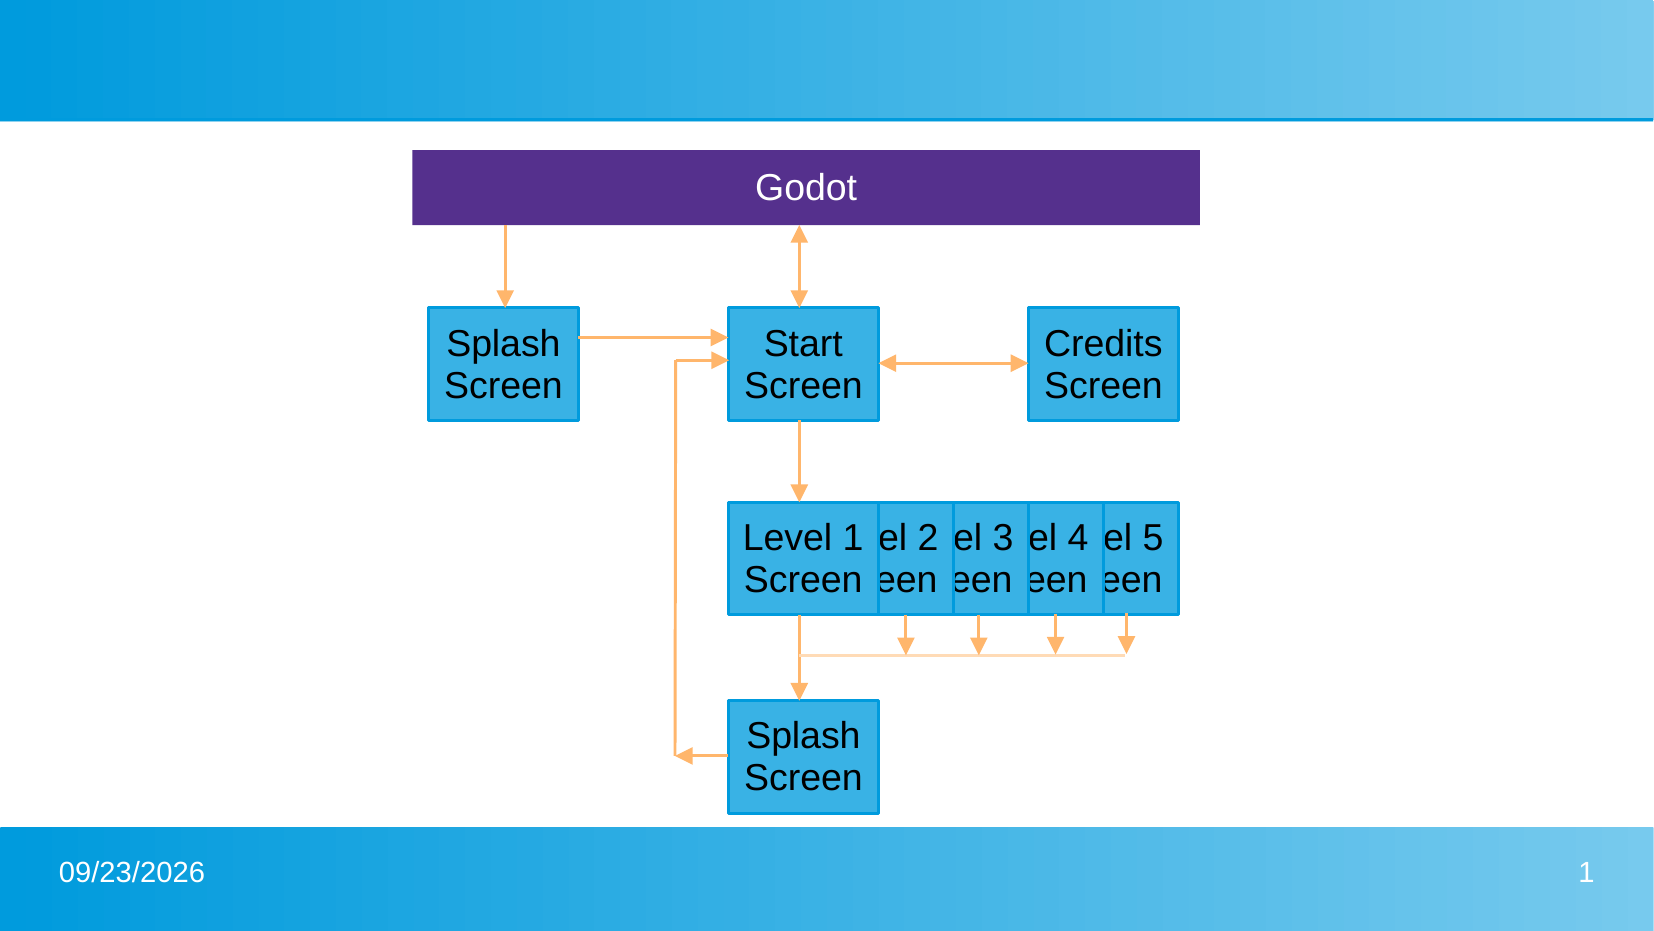

Godot
Splash
Screen
Start
Screen
Credits
Screen
Level 1
Screen
Level 2
Screen
Level 3
Screen
Level 4
Screen
Level 5
Screen
Splash
Screen
1